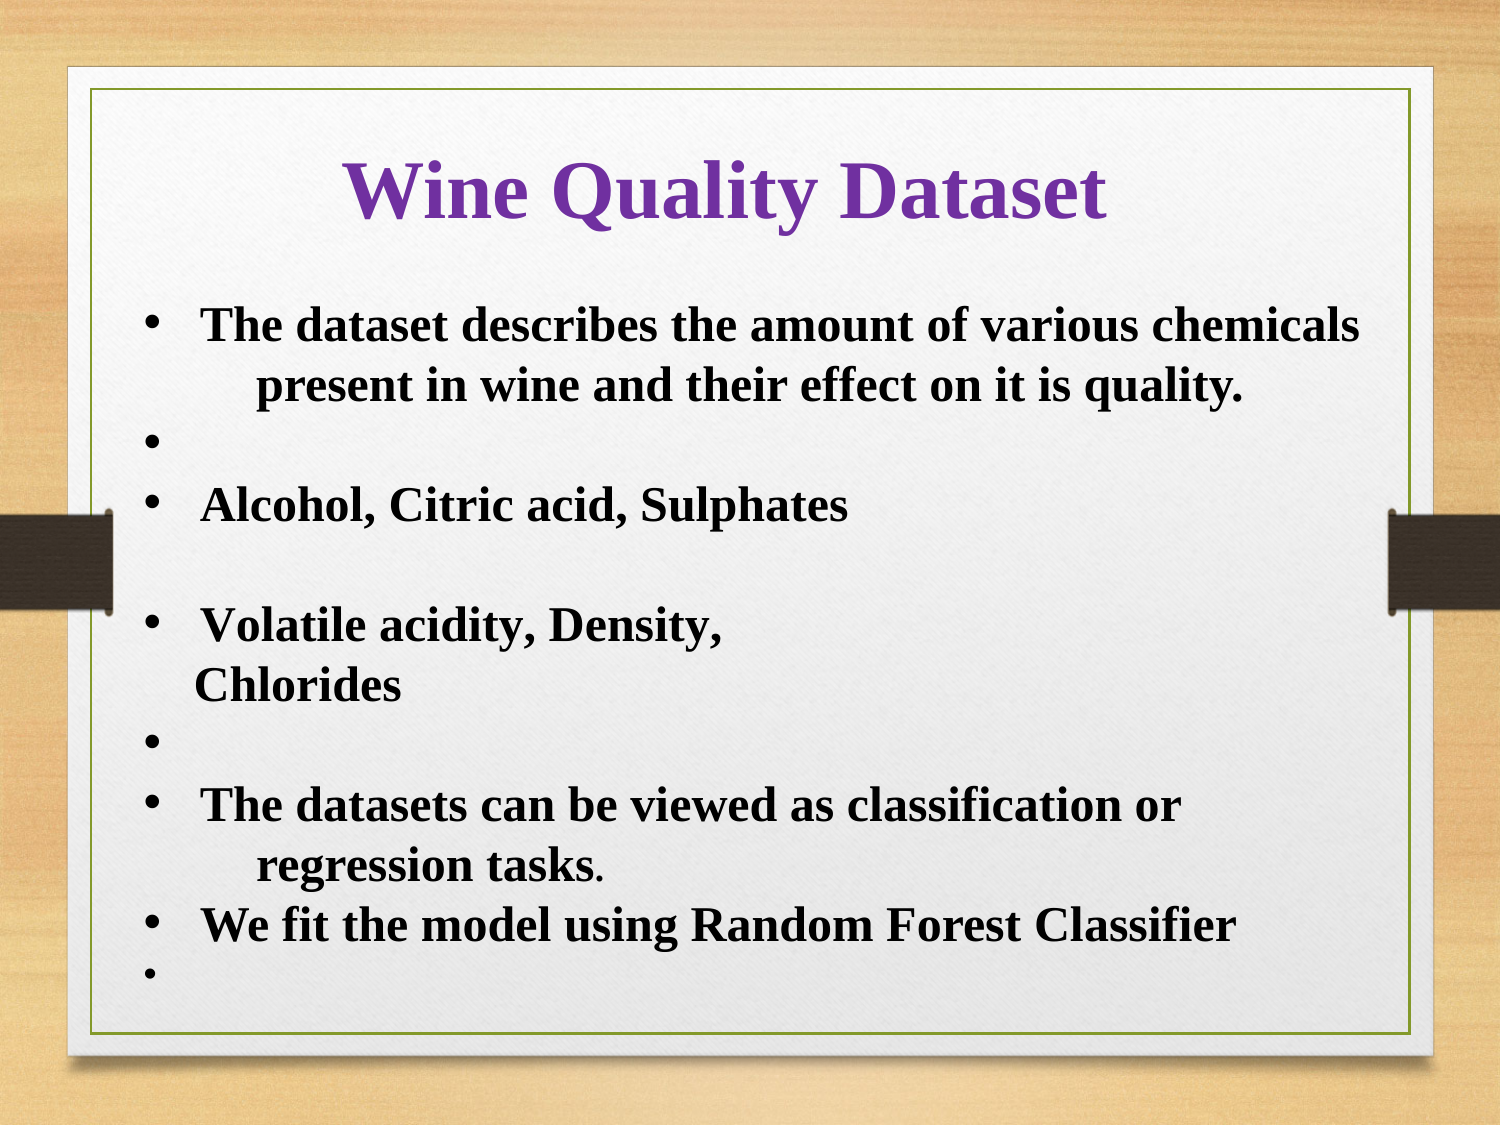

Wine Quality Dataset
The dataset describes the amount of various chemicals present in wine and their effect on it is quality.
Alcohol, Citric acid, Sulphates
Volatile acidity, Density,
 Chlorides
The datasets can be viewed as classification or regression tasks.
We fit the model using Random Forest Classifier